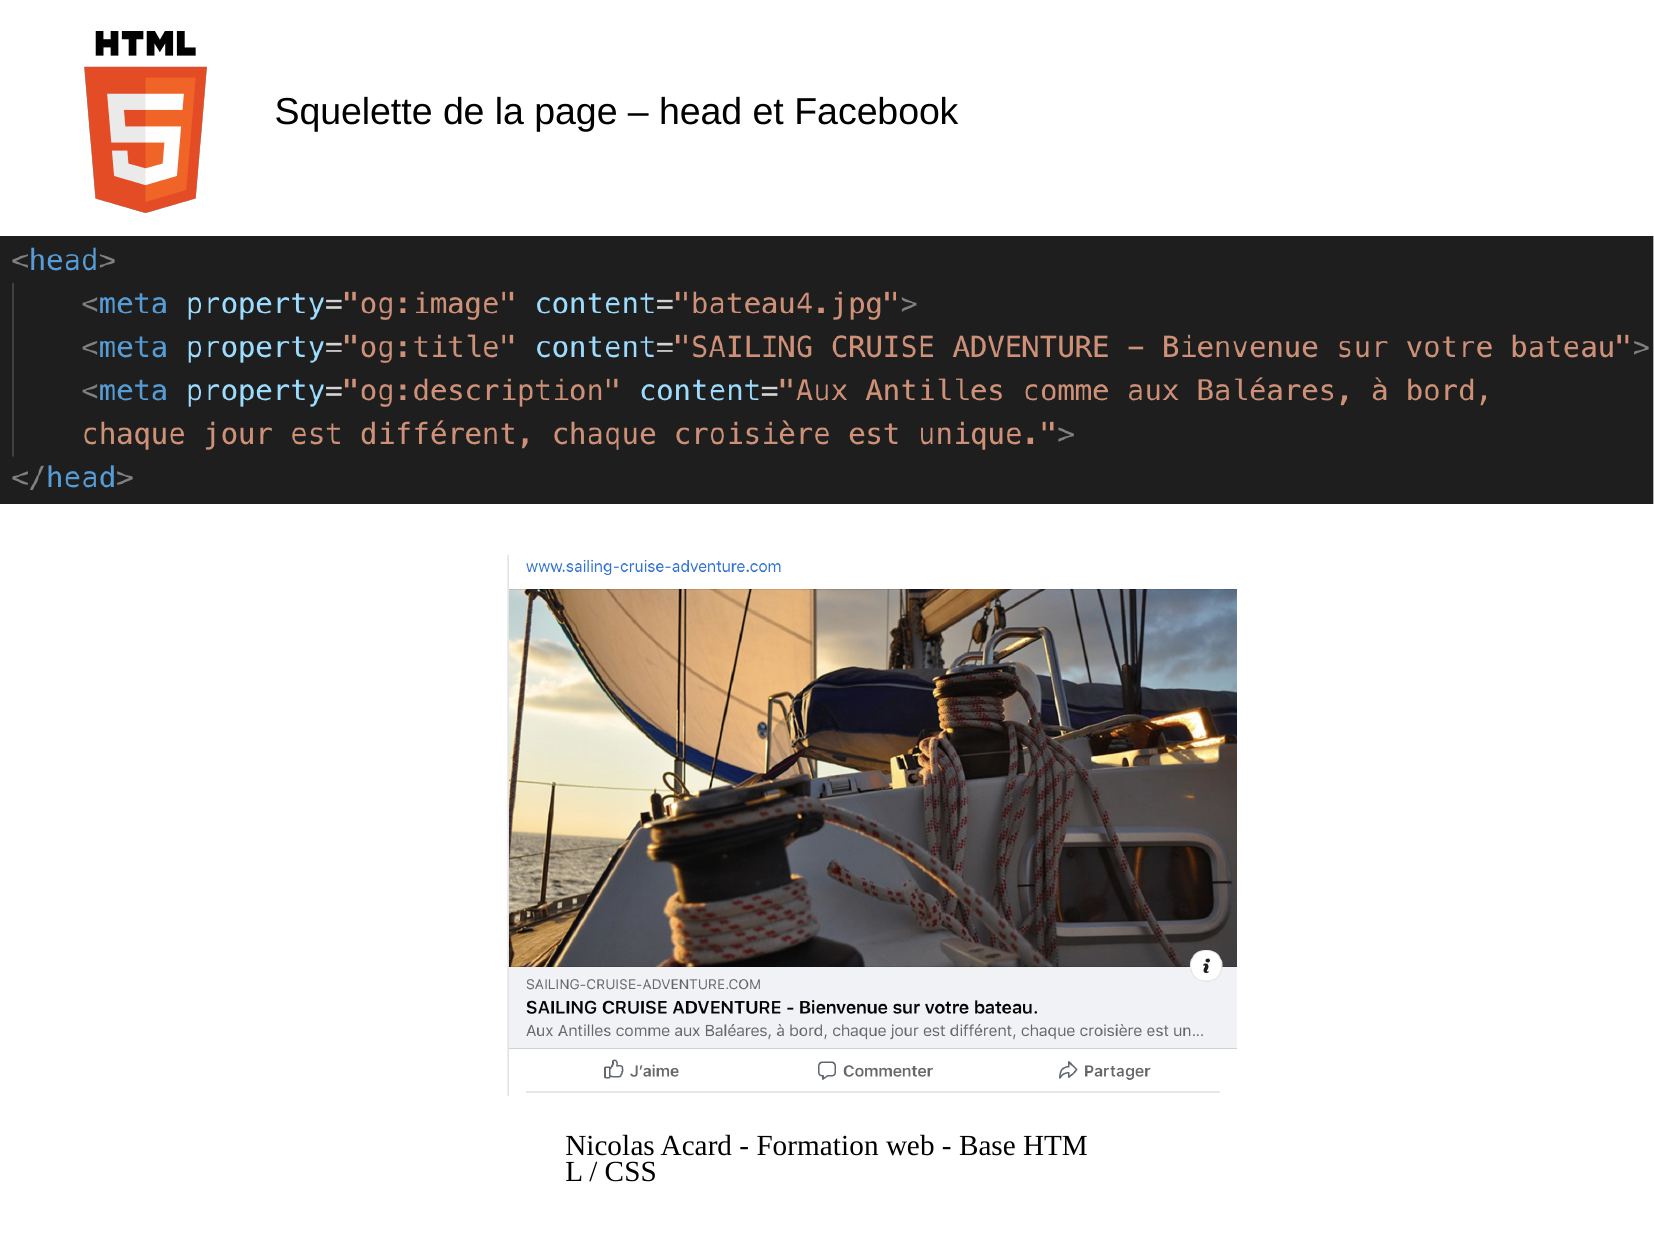

Squelette de la page – head et Facebook
Nicolas Acard - Formation web - Base HTML / CSS